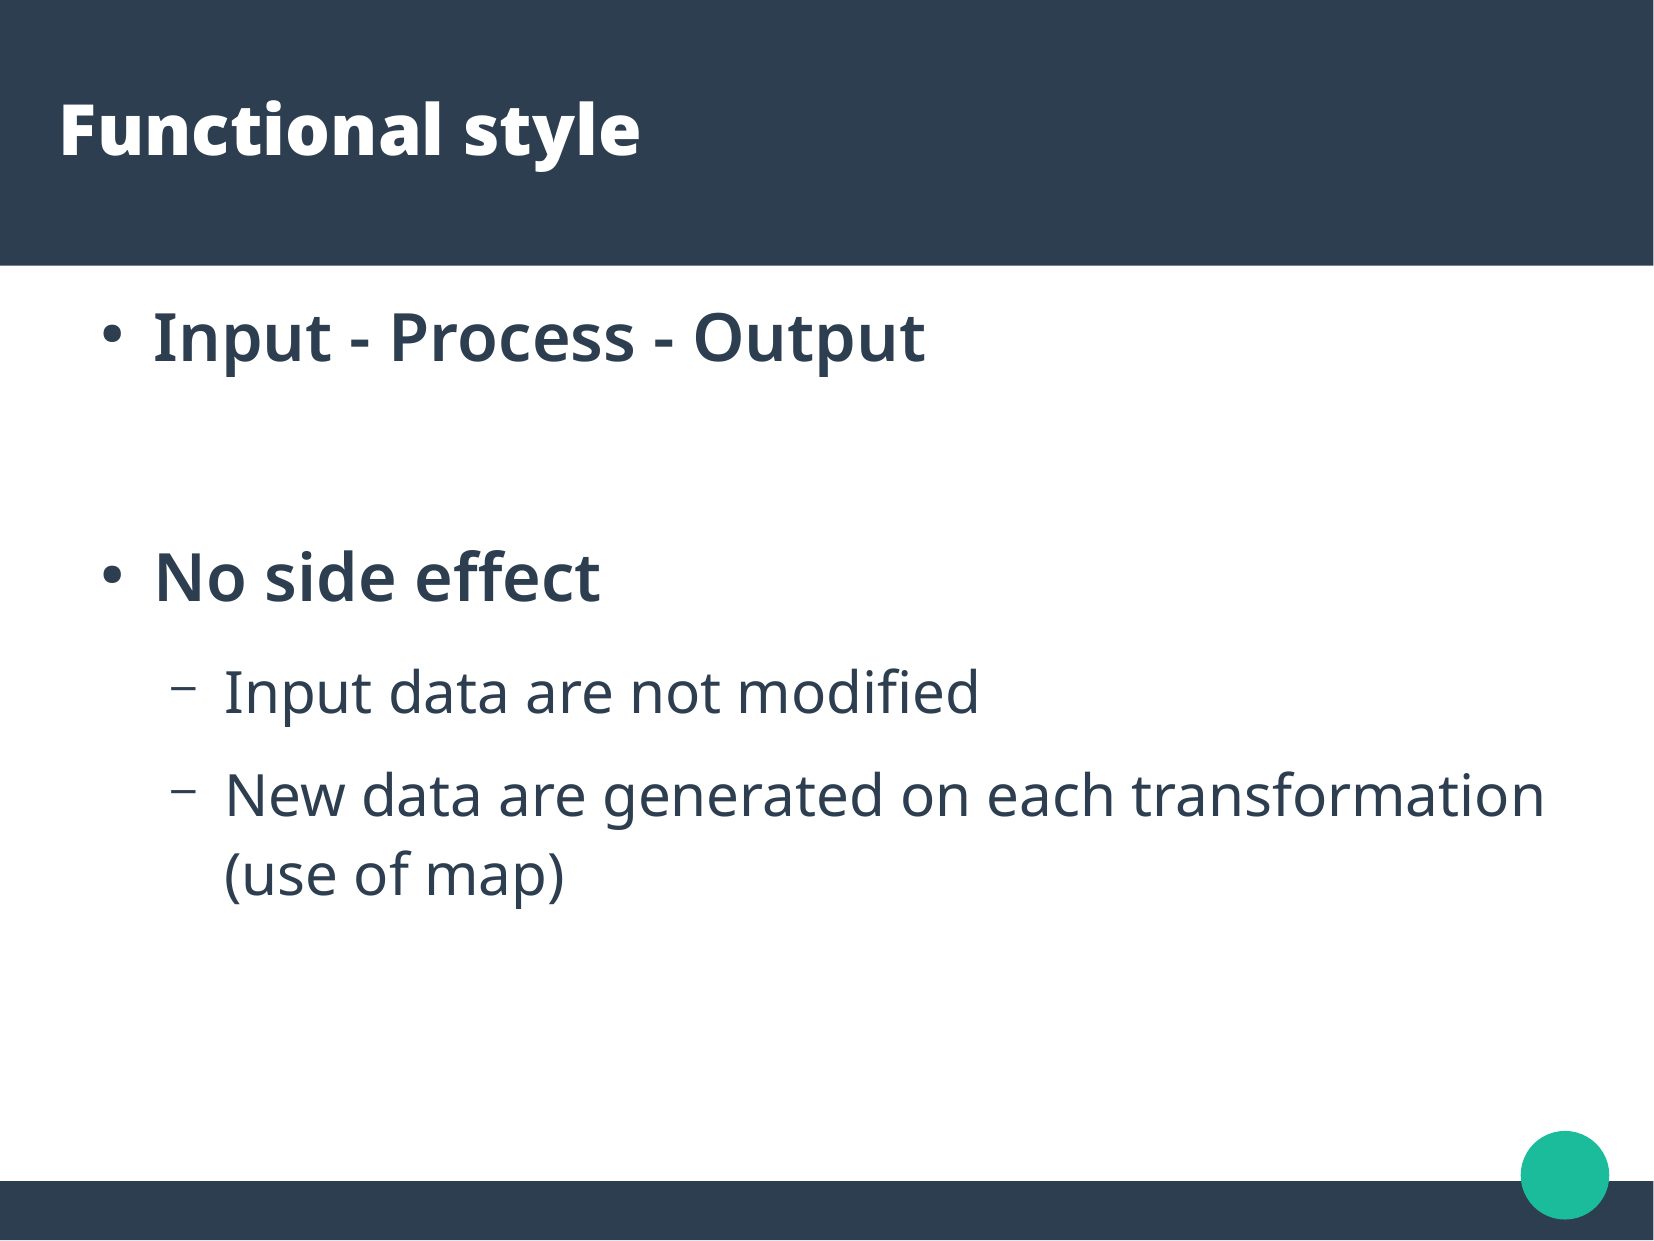

# Functional style
Input - Process - Output
No side effect
Input data are not modified
New data are generated on each transformation (use of map)